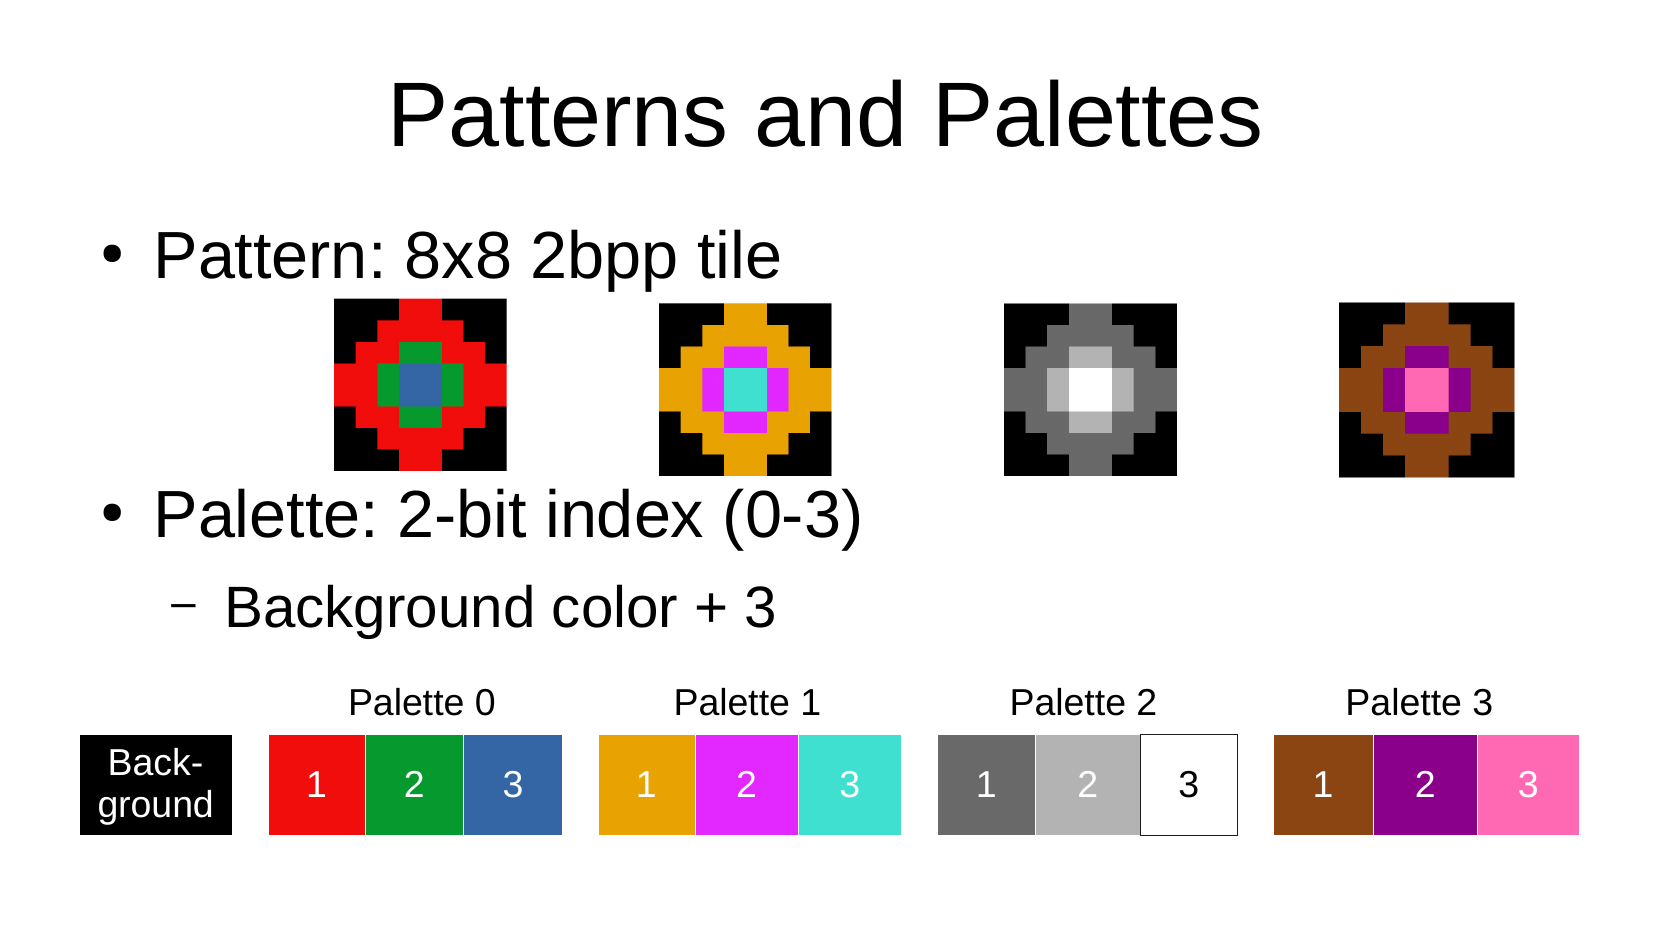

# Patterns and Palettes
Pattern: 8x8 2bpp tile
Palette: 2-bit index (0-3)
Background color + 3
Palette 0 Palette 1 Palette 2 Palette 3
| Back- ground | | 1 | 2 | 3 | | 1 | 2 | 3 | | 1 | 2 | 3 | | 1 | 2 | 3 |
| --- | --- | --- | --- | --- | --- | --- | --- | --- | --- | --- | --- | --- | --- | --- | --- | --- |